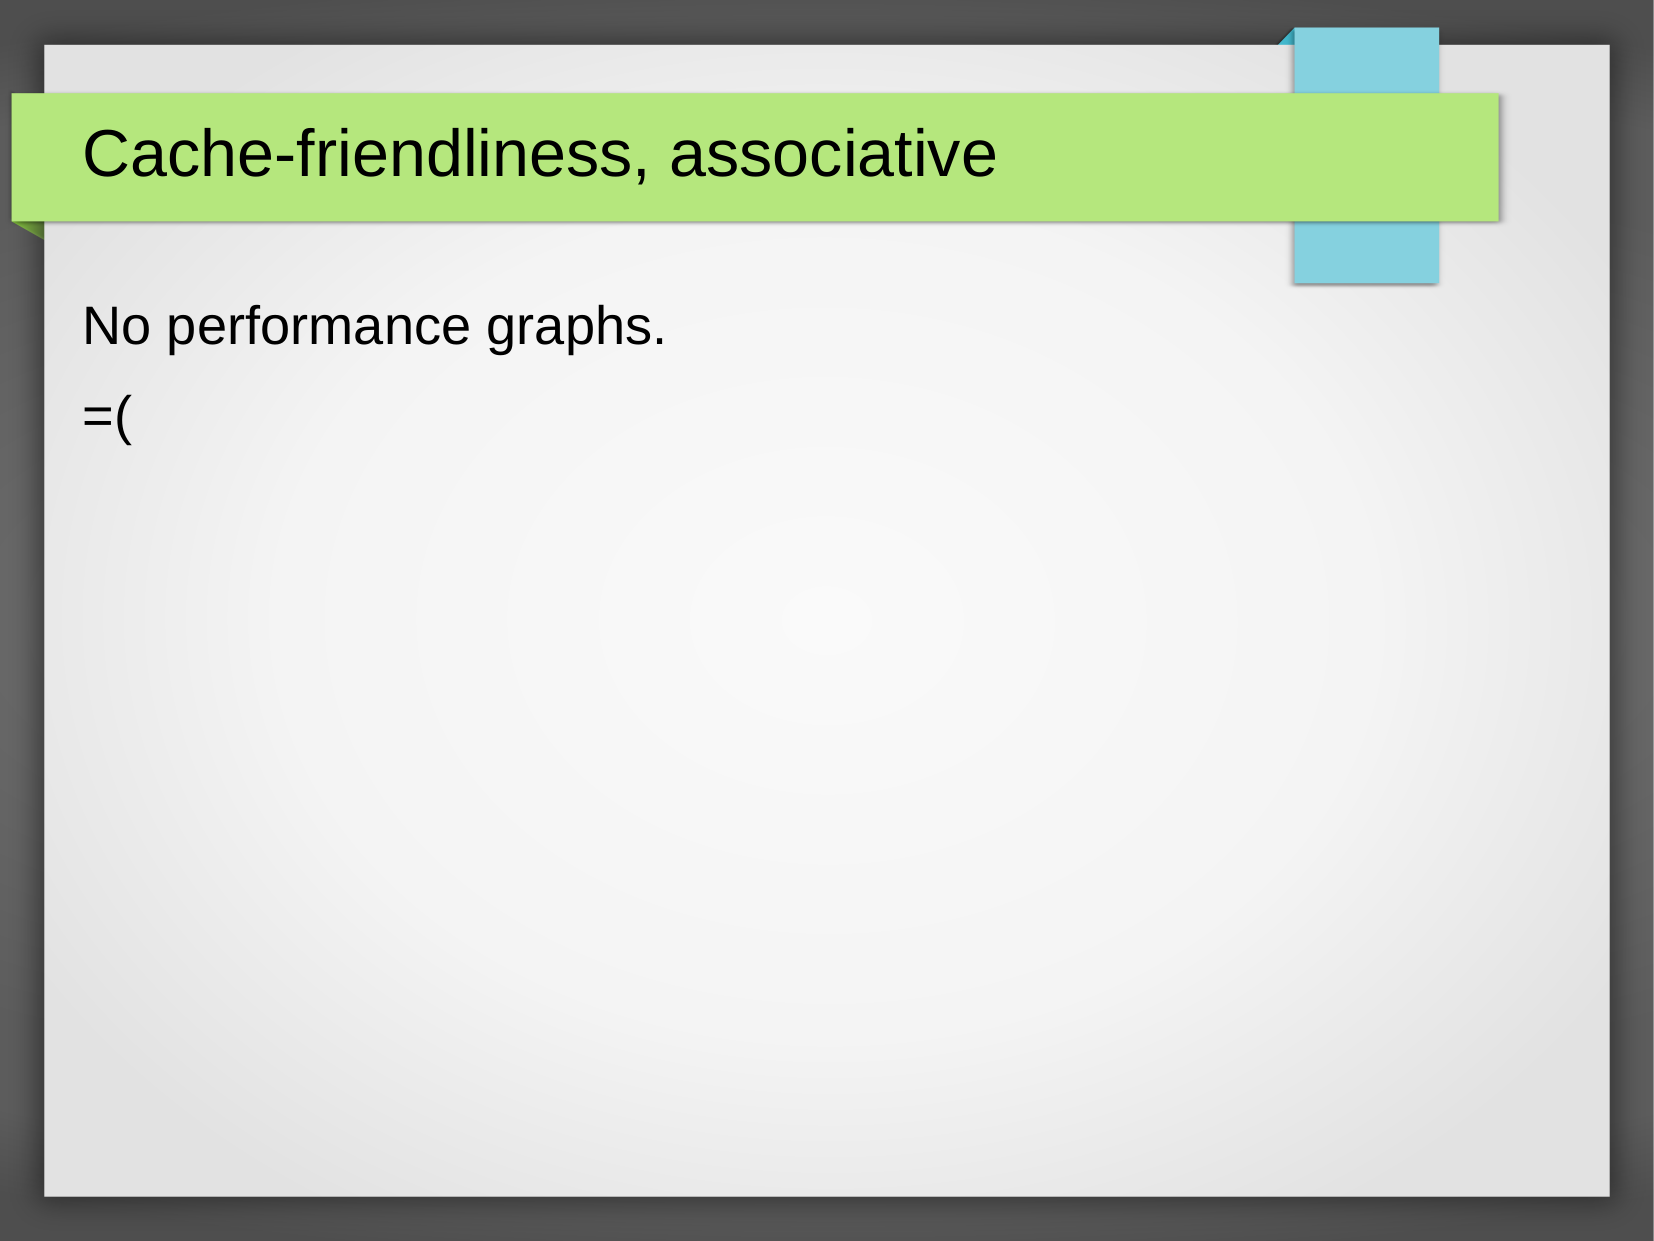

# Cache-friendliness, associative
No performance graphs.
=(